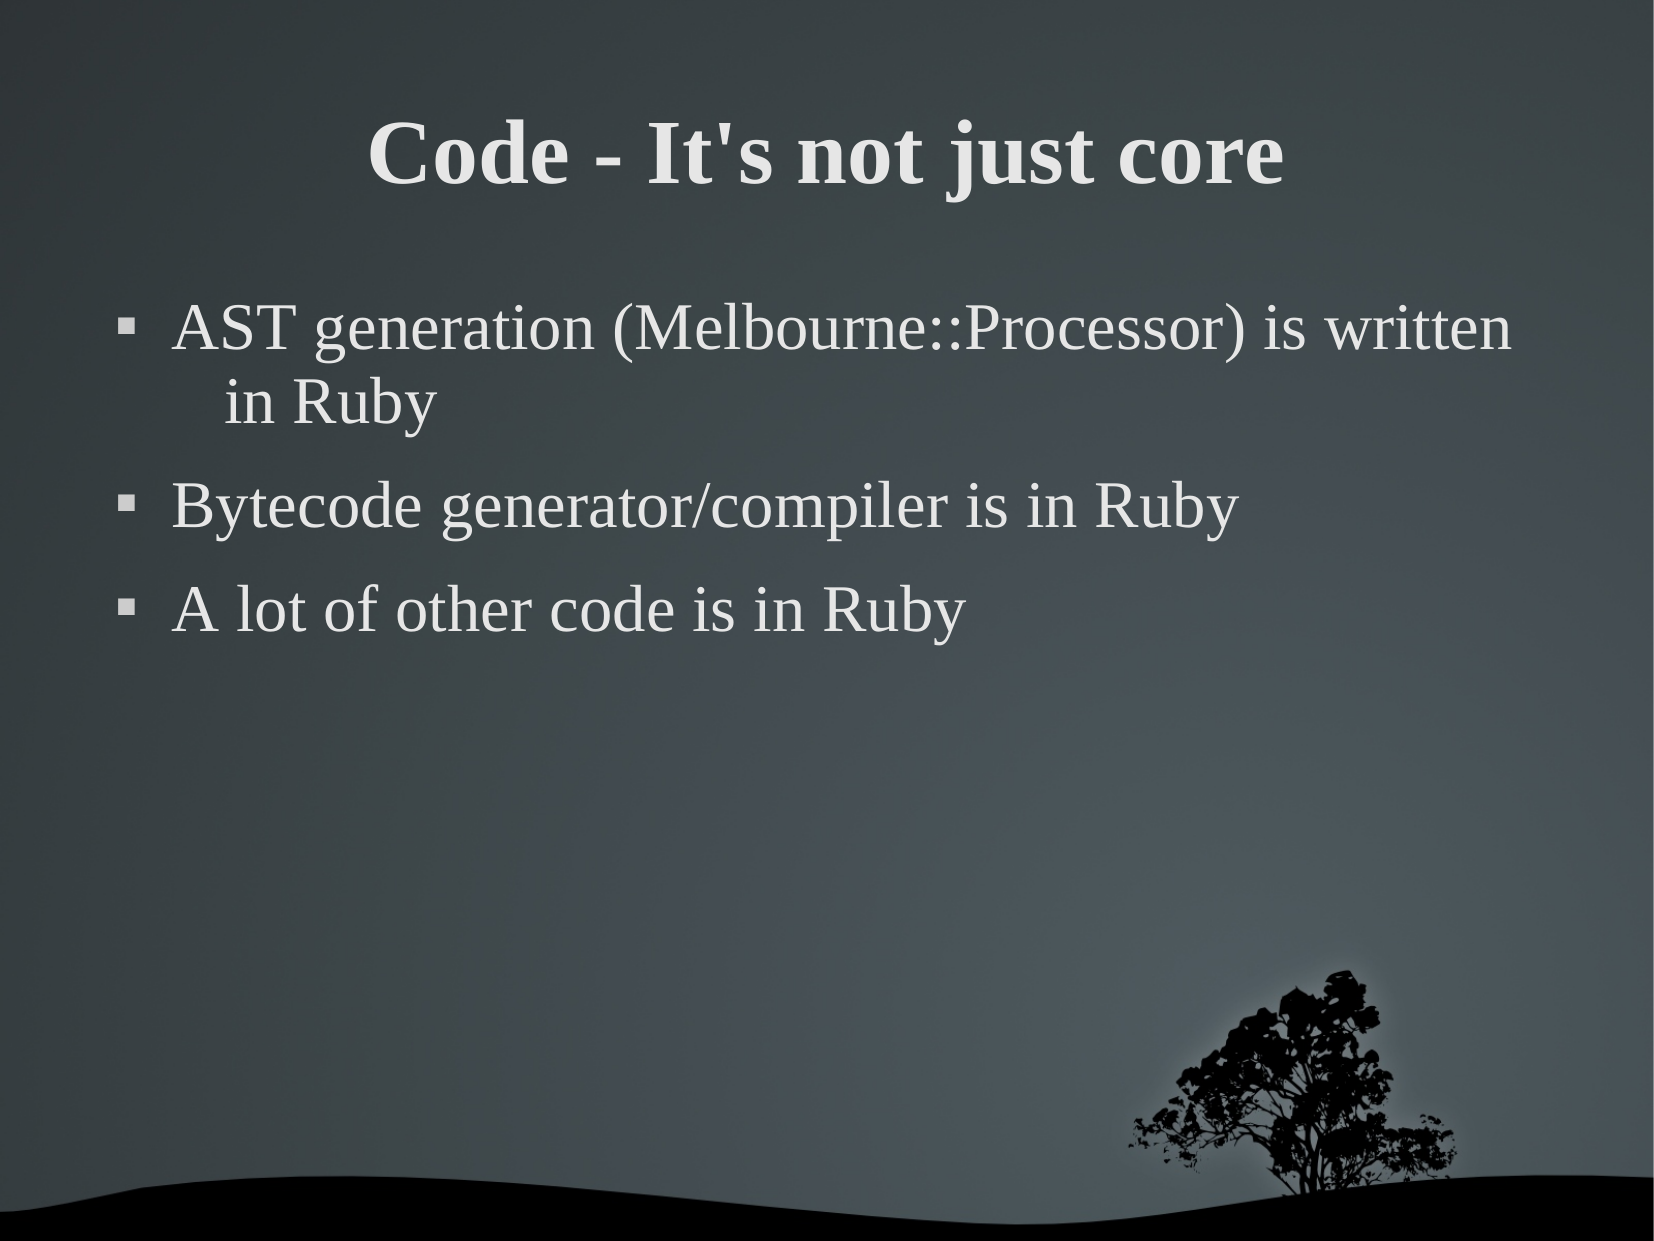

# Code - It's not just core
AST generation (Melbourne::Processor) is written in Ruby
Bytecode generator/compiler is in Ruby
A lot of other code is in Ruby